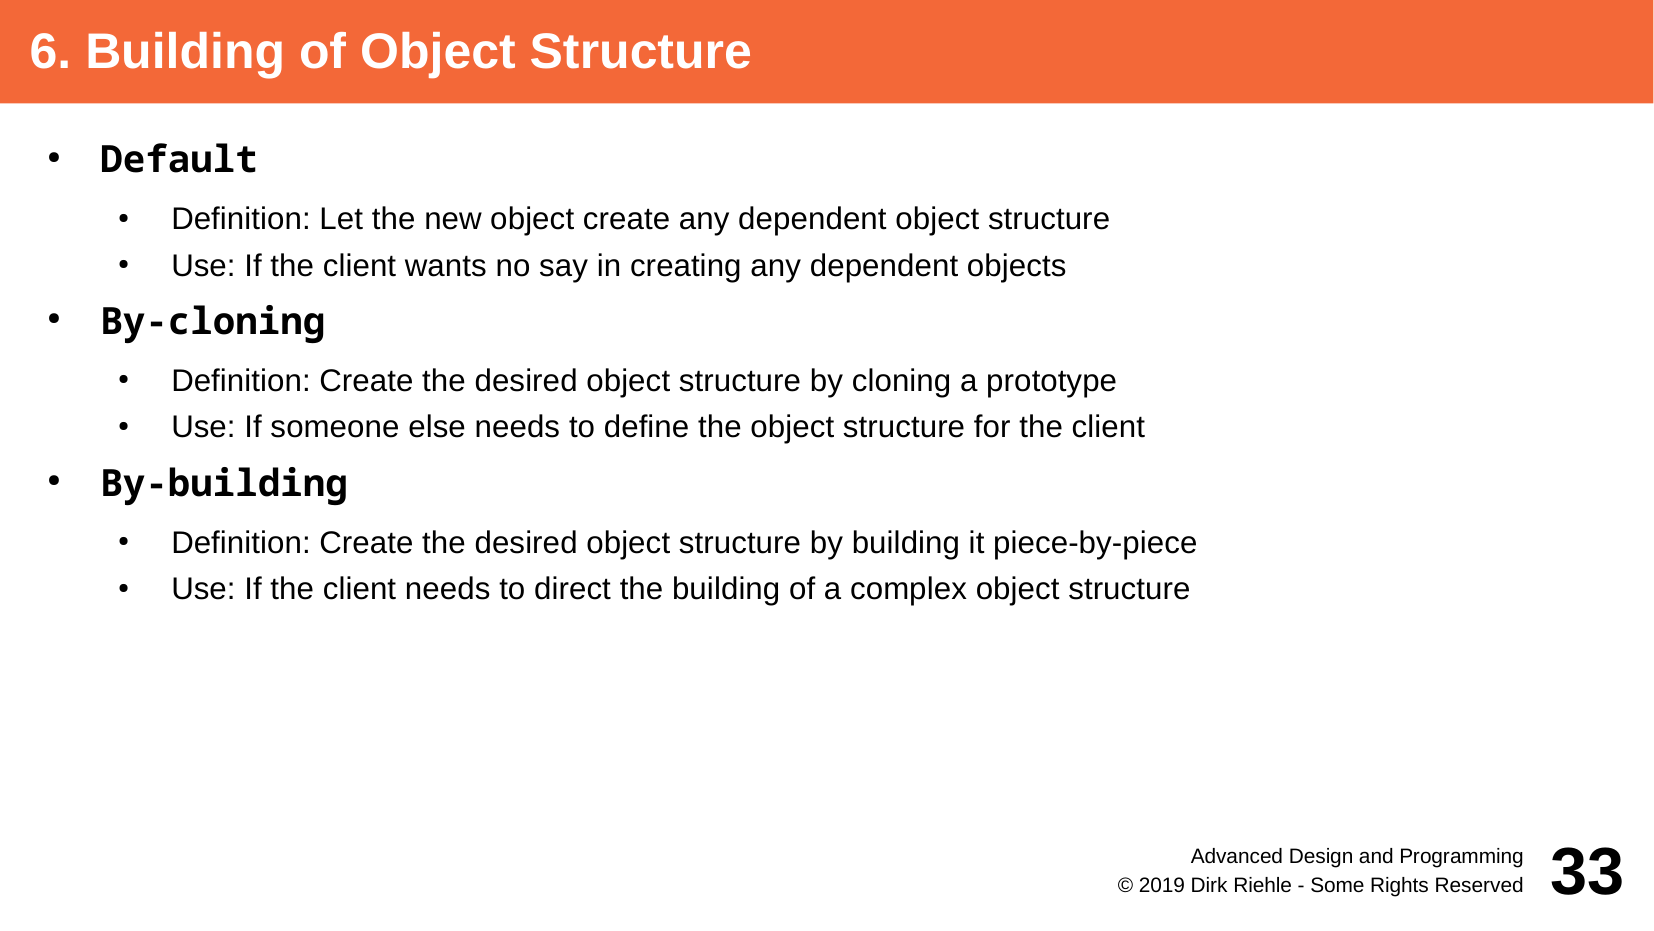

# 6. Building of Object Structure
Default
Definition: Let the new object create any dependent object structure
Use: If the client wants no say in creating any dependent objects
By-cloning
Definition: Create the desired object structure by cloning a prototype
Use: If someone else needs to define the object structure for the client
By-building
Definition: Create the desired object structure by building it piece-by-piece
Use: If the client needs to direct the building of a complex object structure
Advanced Design and Programming
33
© 2019 Dirk Riehle - Some Rights Reserved